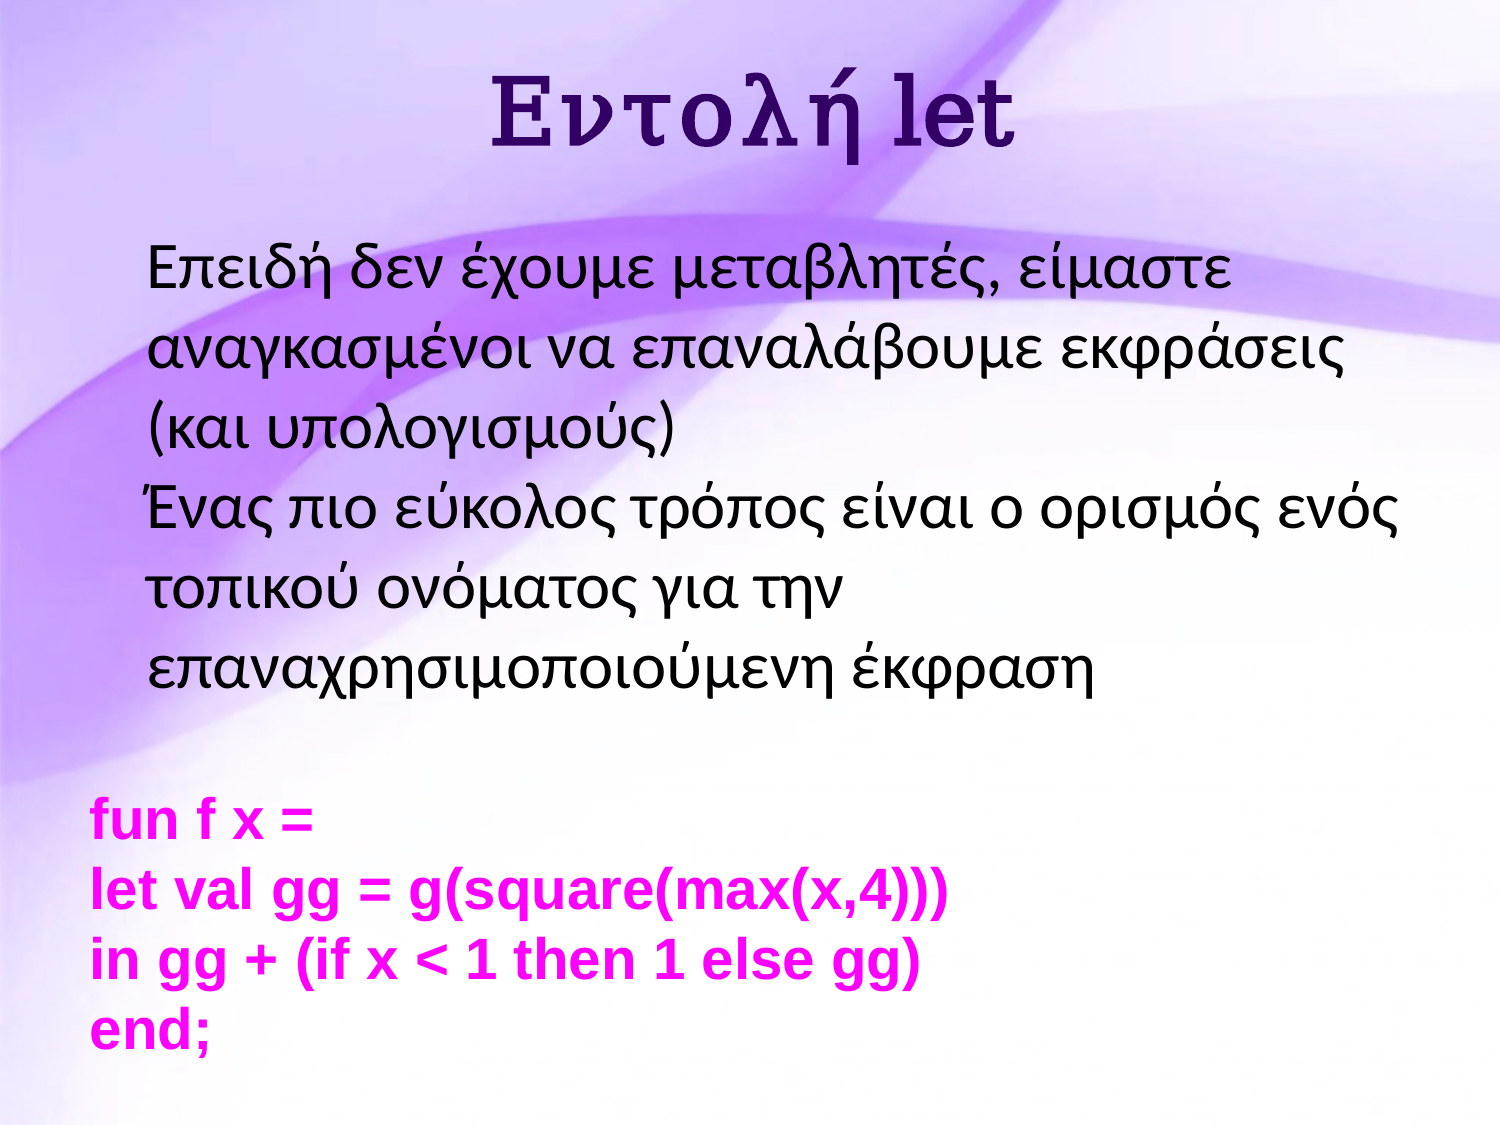

# Εντολή let
Επειδή δεν έχουμε μεταβλητές, είμαστε αναγκασμένοι να επαναλάβουμε εκφράσεις (και υπολογισμούς)
Ένας πιο εύκολος τρόπος είναι ο ορισμός ενός τοπικού ονόματος για την επαναχρησιμοποιούμενη έκφραση
fun f x =
let val gg = g(square(max(x,4)))
in gg + (if x < 1 then 1 else gg)
end;